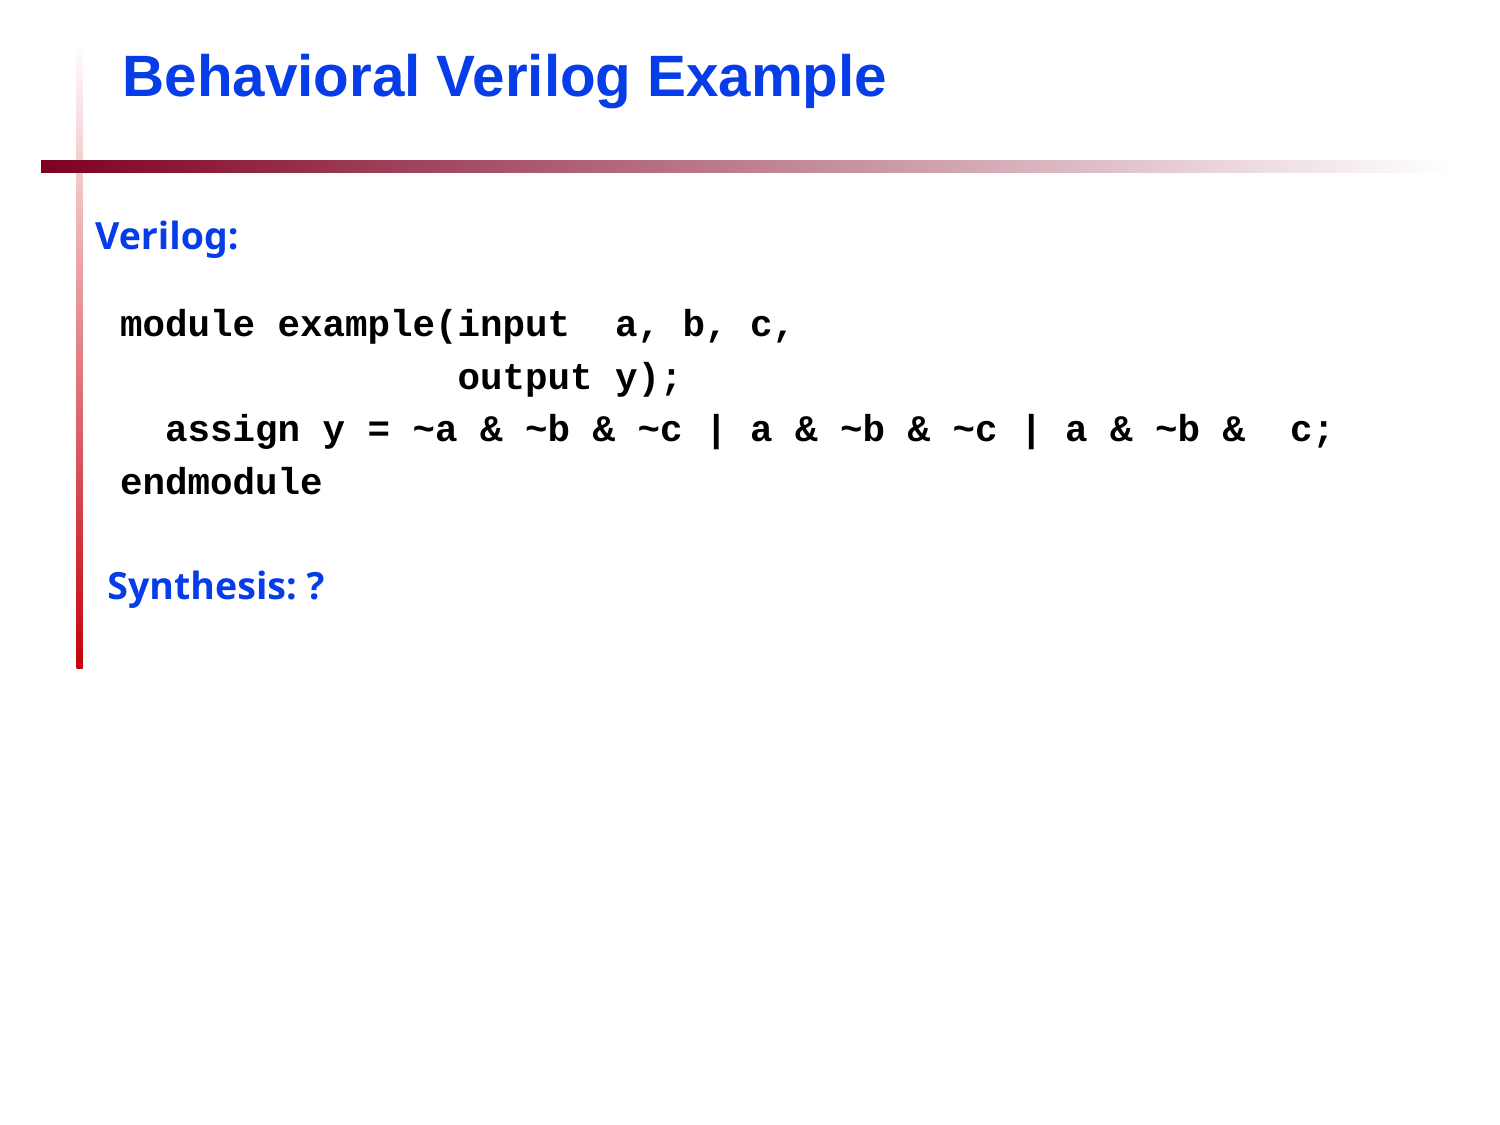

# Behavioral Verilog Example
Verilog:
module example(input a, b, c,
 output y);
 assign y = ~a & ~b & ~c | a & ~b & ~c | a & ~b & c;
endmodule
Synthesis: ?